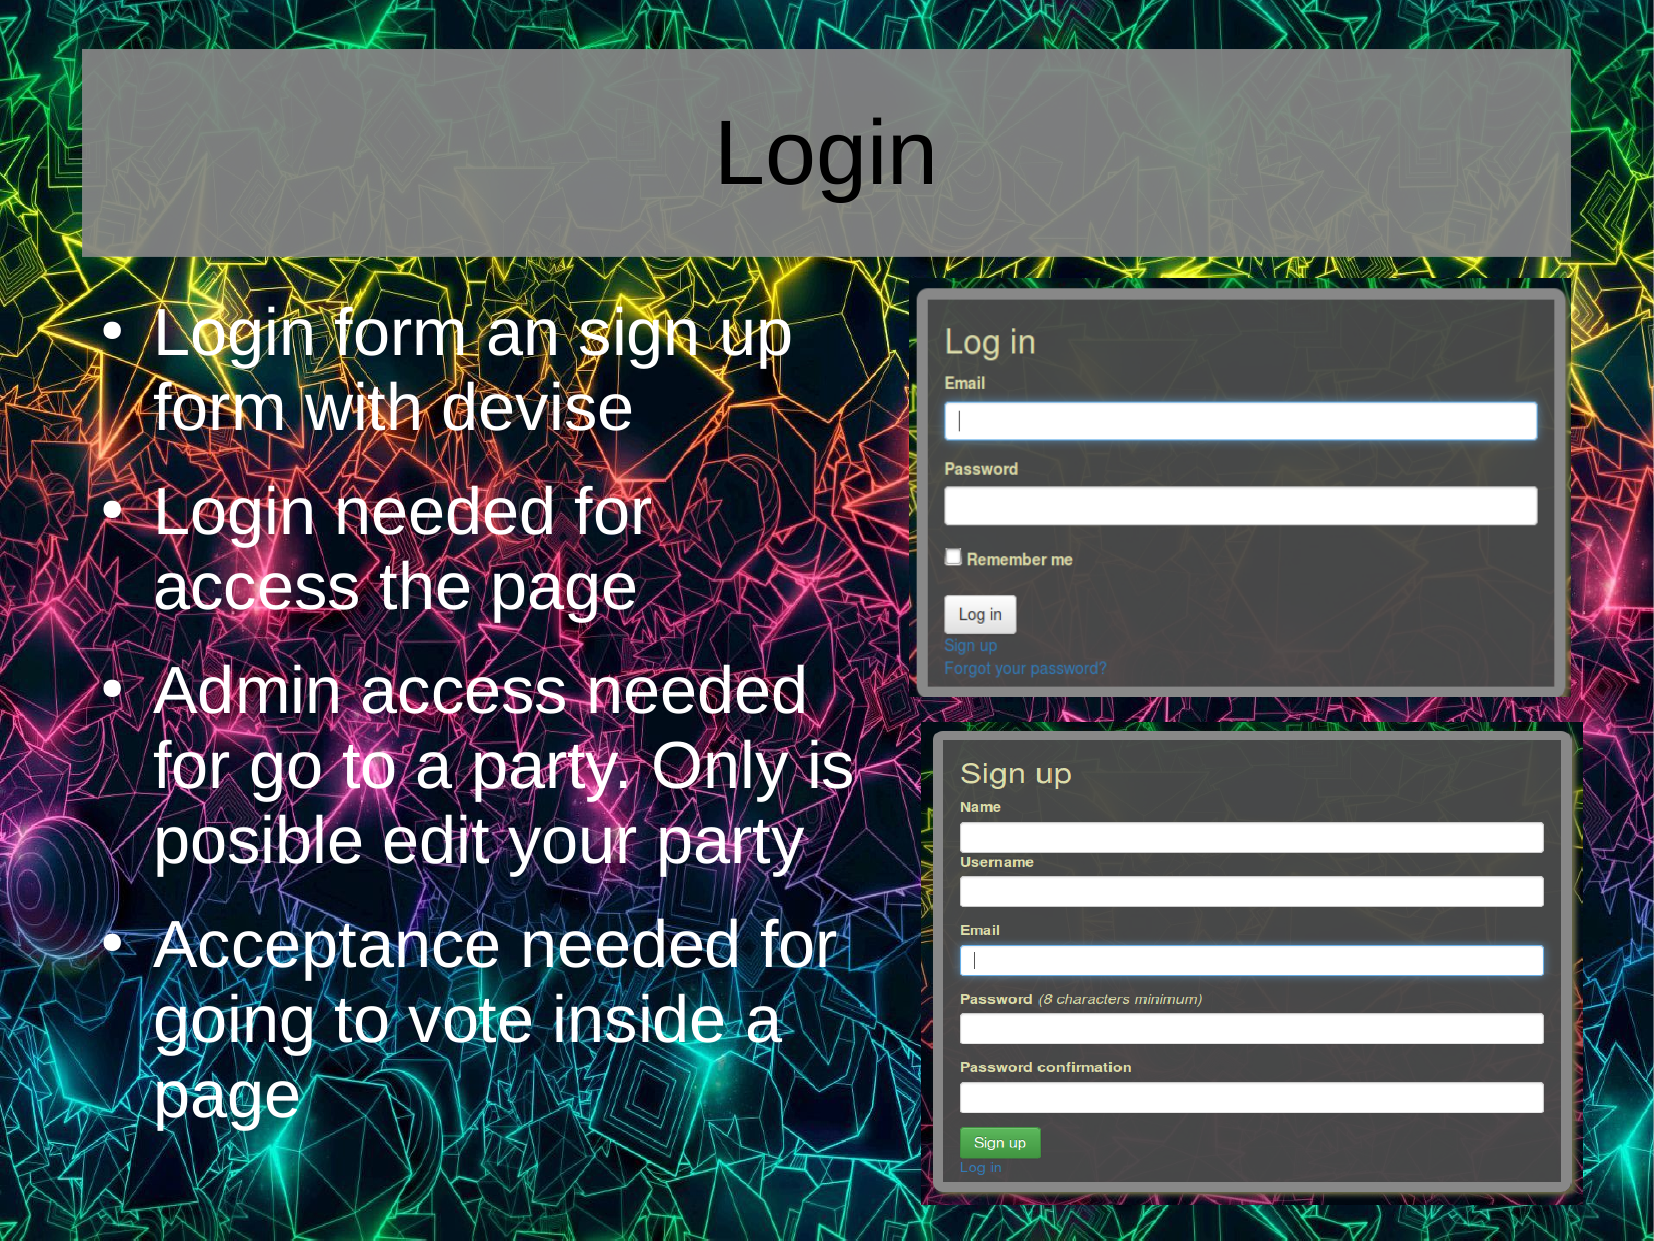

# Login
Login form an sign up form with devise
Login needed for access the page
Admin access needed for go to a party. Only is posible edit your party
Acceptance needed for going to vote inside a page